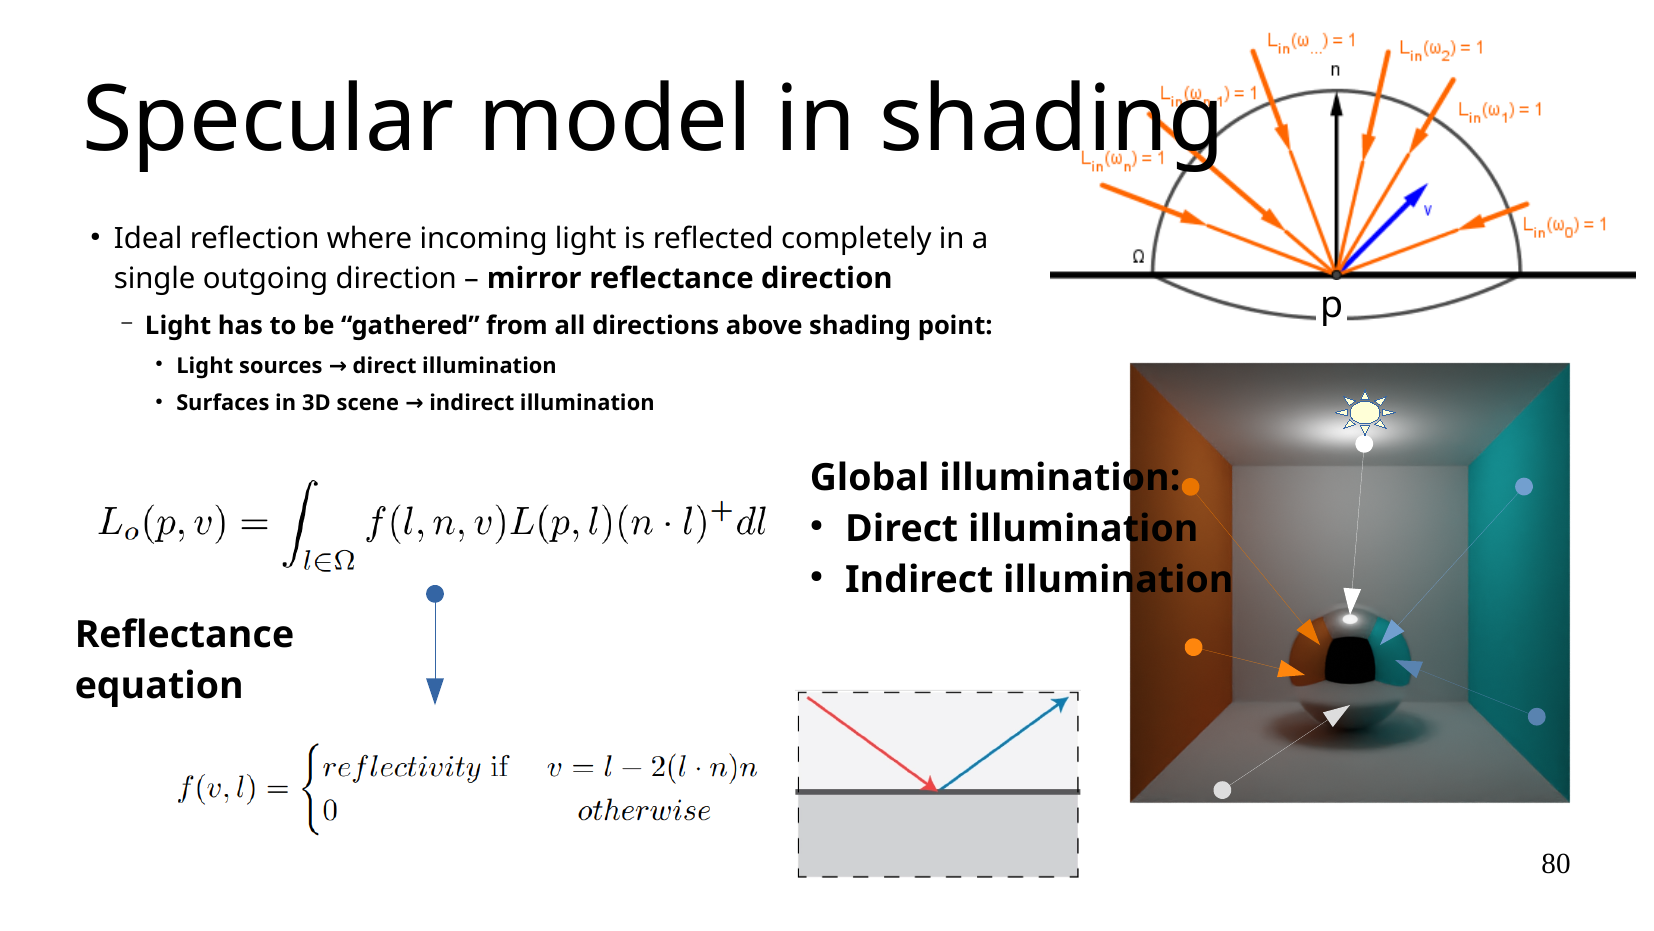

# Specular model in shading
Ideal reflection where incoming light is reflected completely in a single outgoing direction – mirror reflectance direction
Light has to be “gathered” from all directions above shading point:
Light sources → direct illumination
Surfaces in 3D scene → indirect illumination
p
Global illumination:
Direct illumination
Indirect illumination
Reflectance equation
80